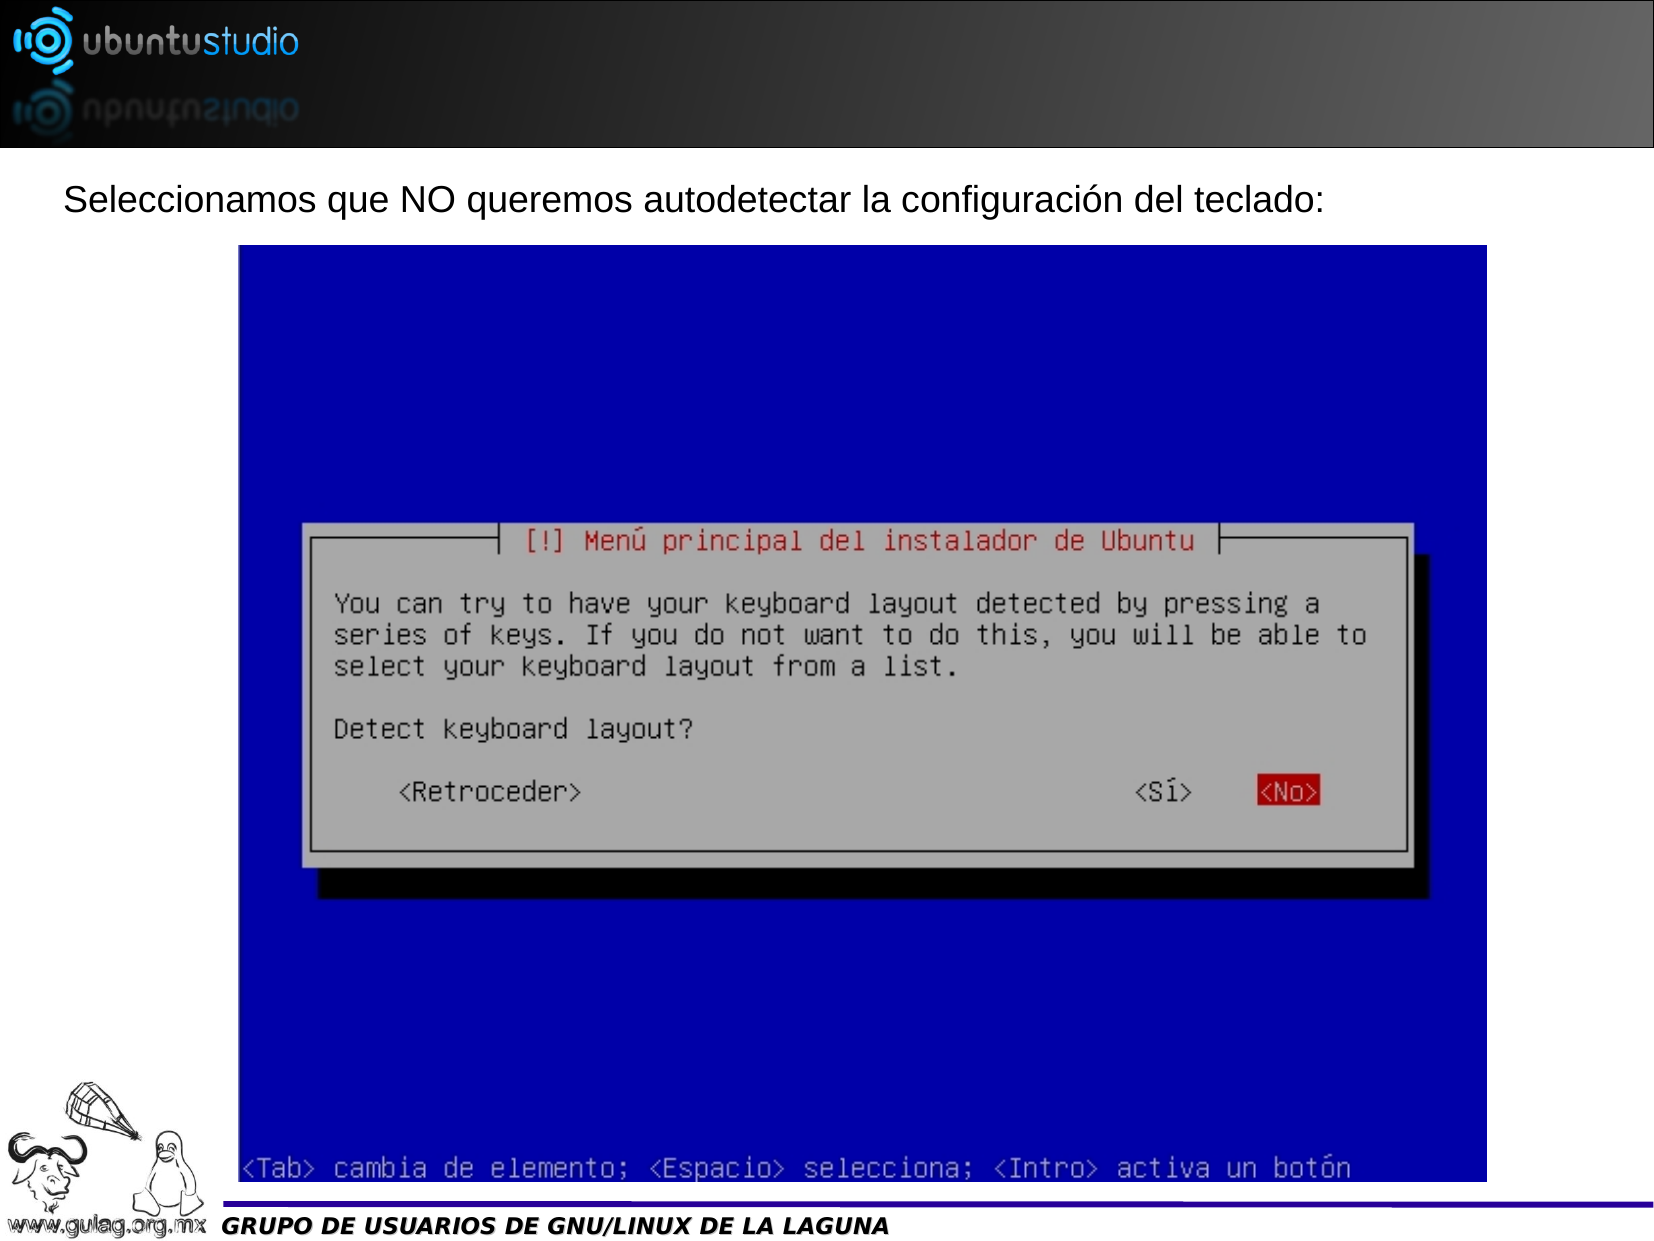

GRUPO DE USUARIOS DE GNU/LINUX DE LA LAGUNA
Seleccionamos que NO queremos autodetectar la configuración del teclado: